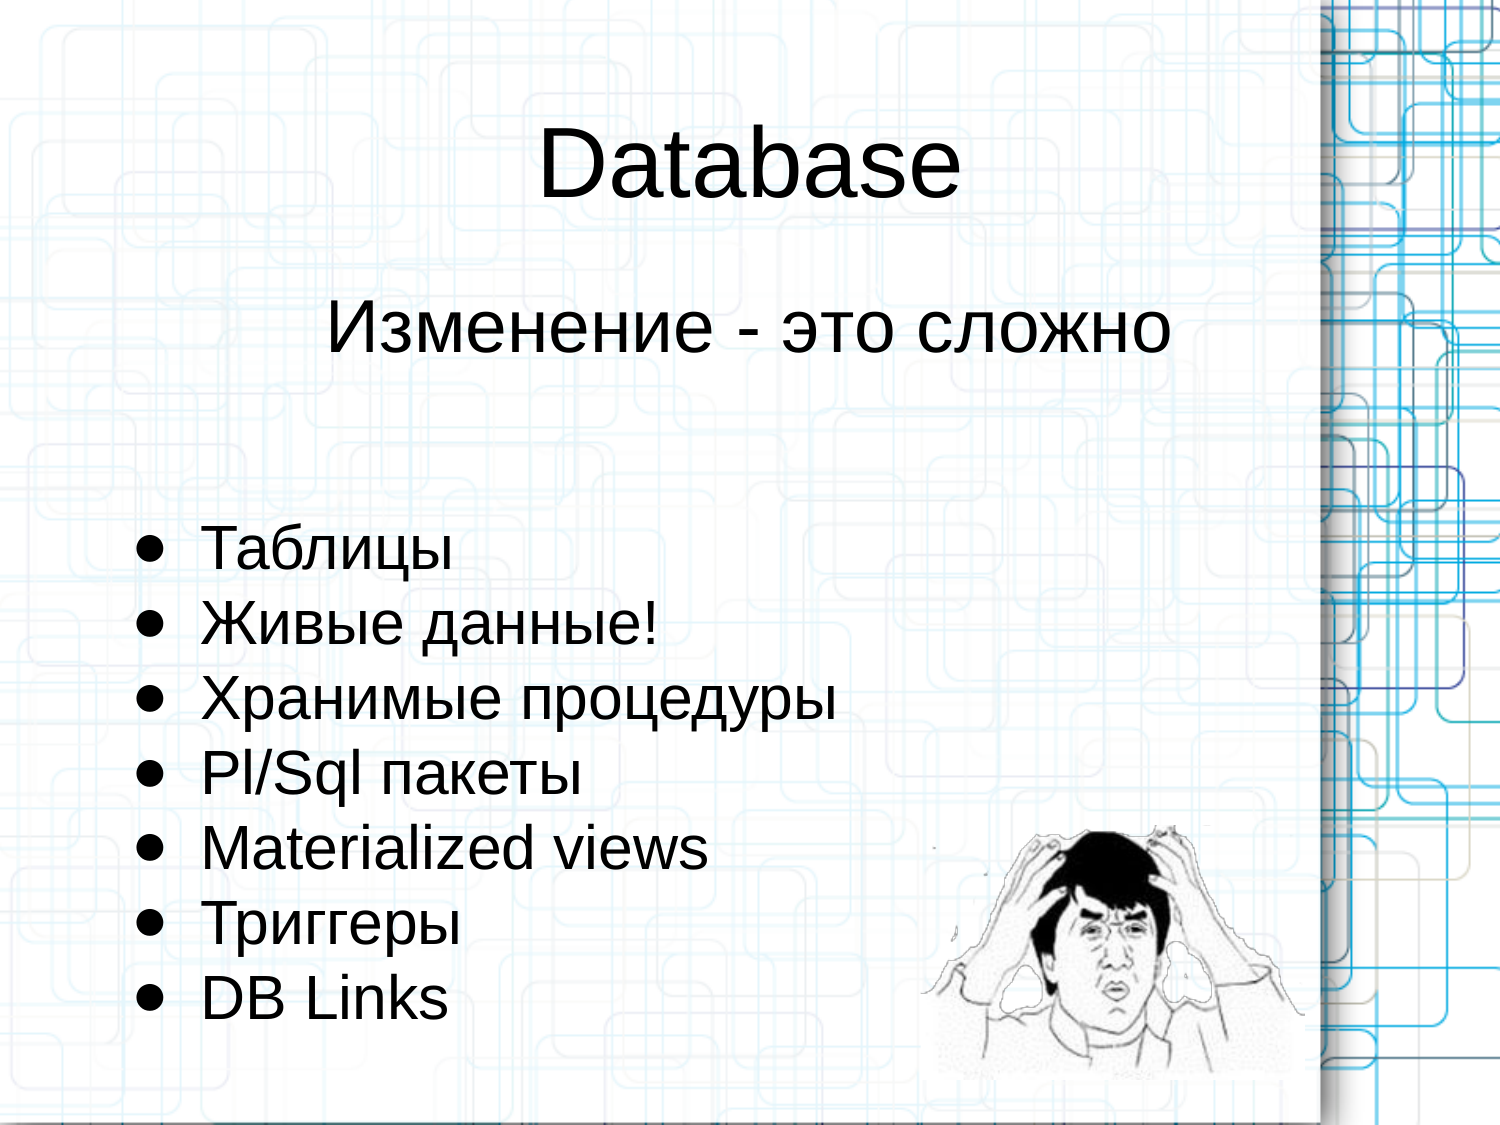

# Database
Изменение - это сложно
Таблицы
Живые данные!
Хранимые процедуры
Pl/Sql пакеты
Materialized views
Триггеры
DB Links